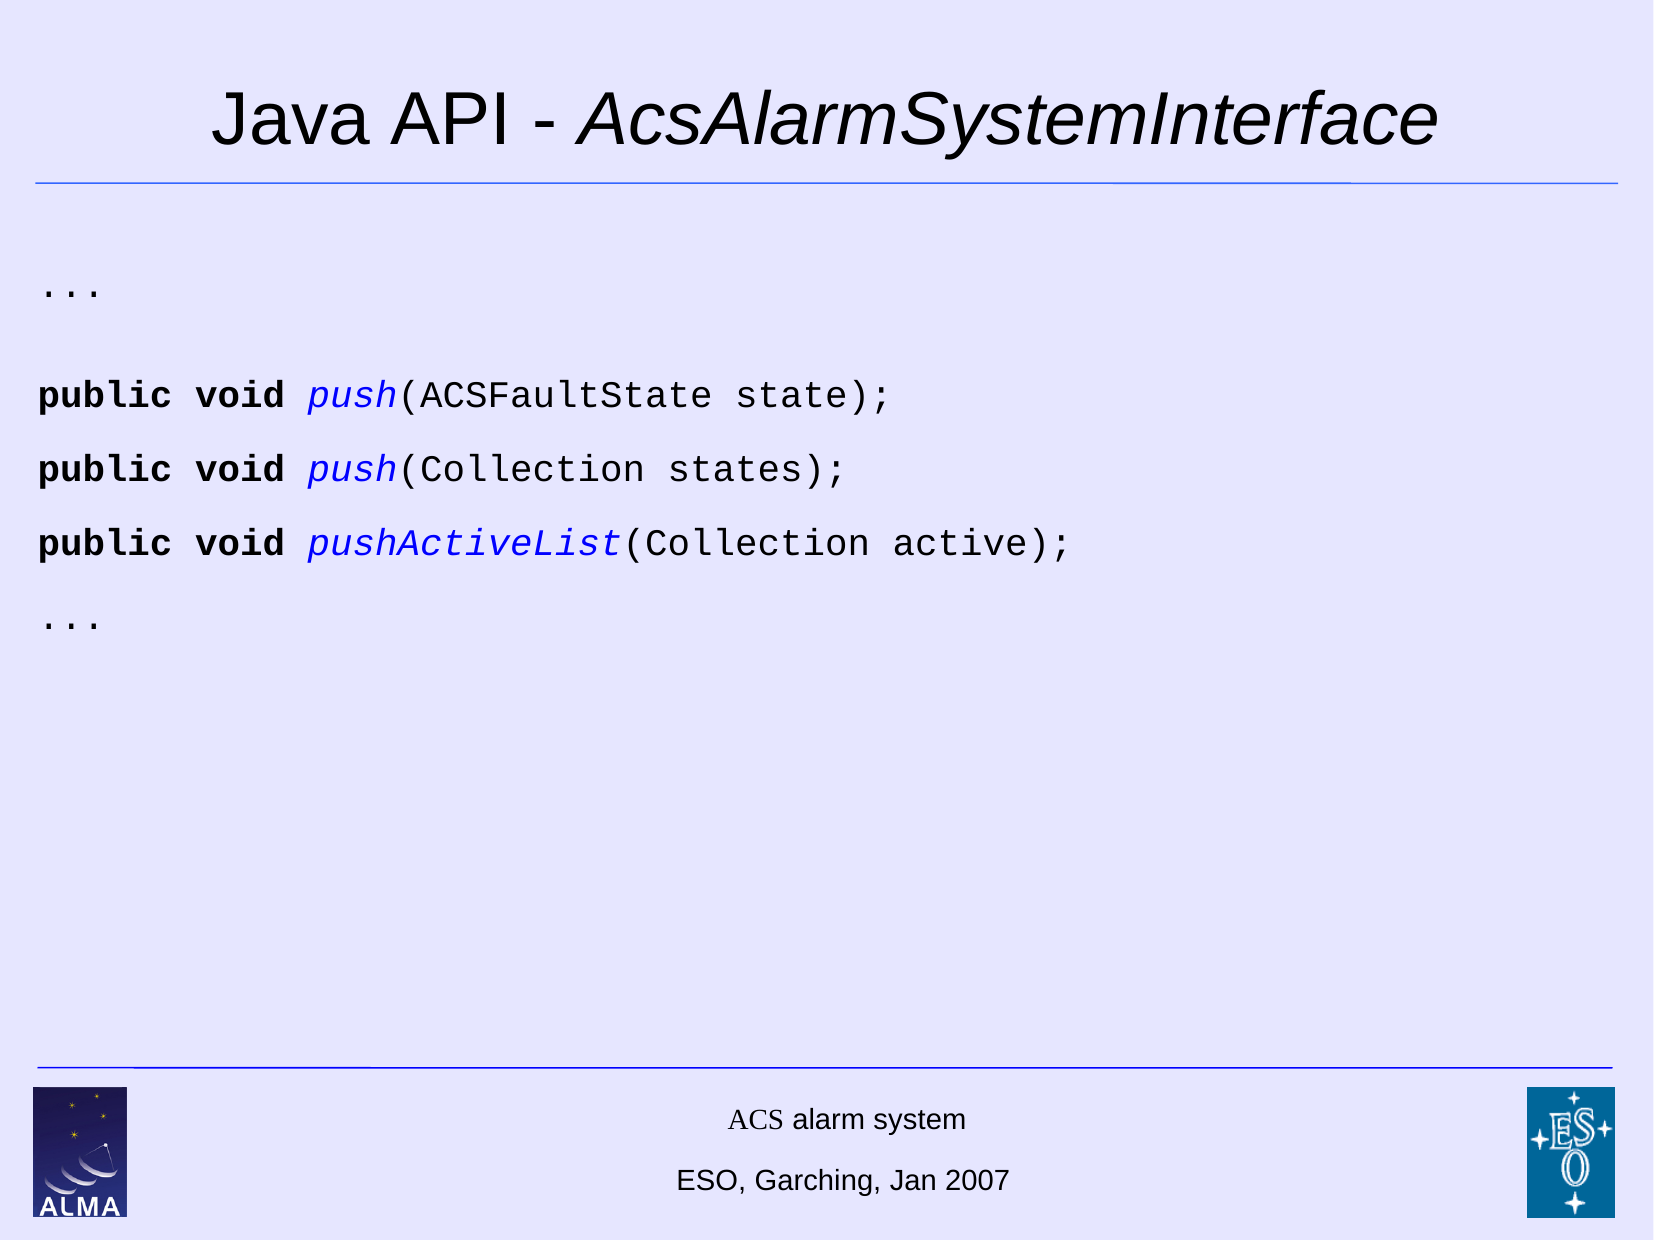

# Java API - AcsAlarmSystemInterface
...
public void push(ACSFaultState state);
public void push(Collection states);
public void pushActiveList(Collection active);
...